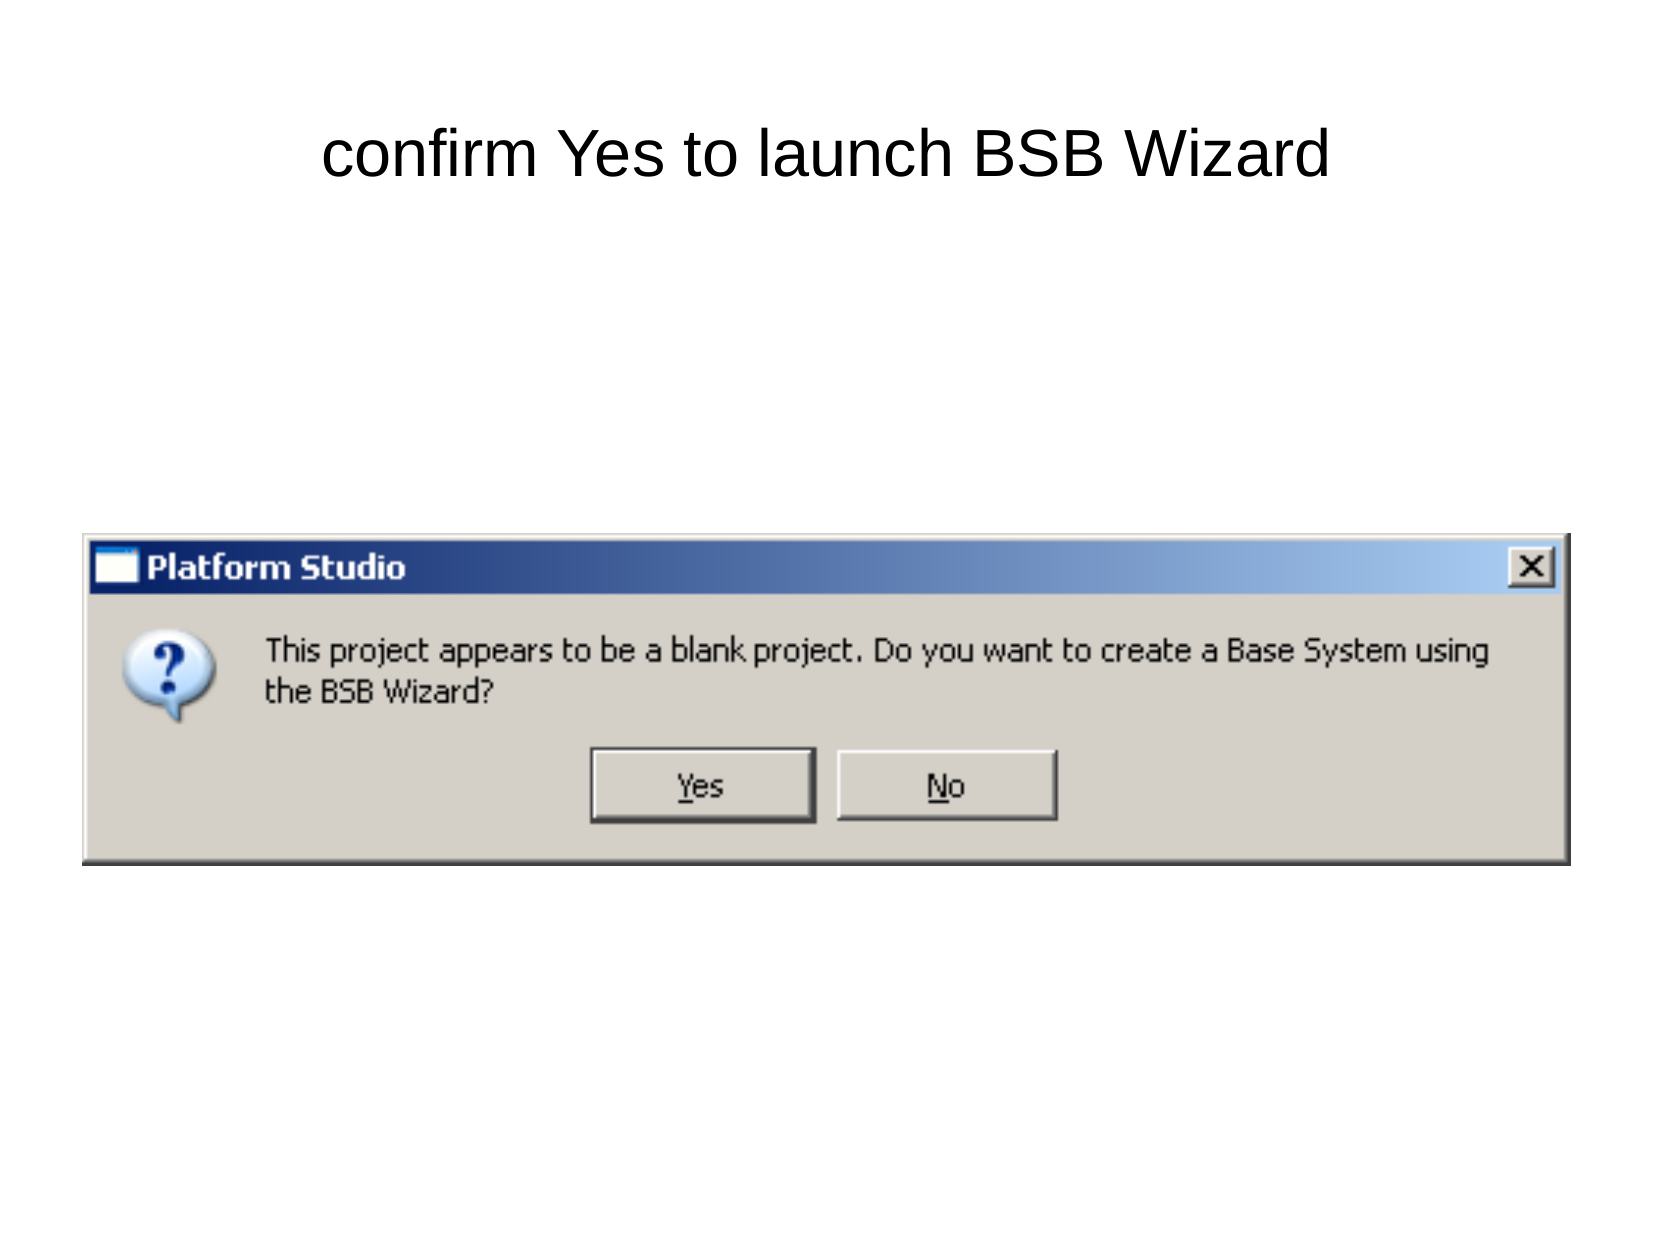

# confirm Yes to launch BSB Wizard